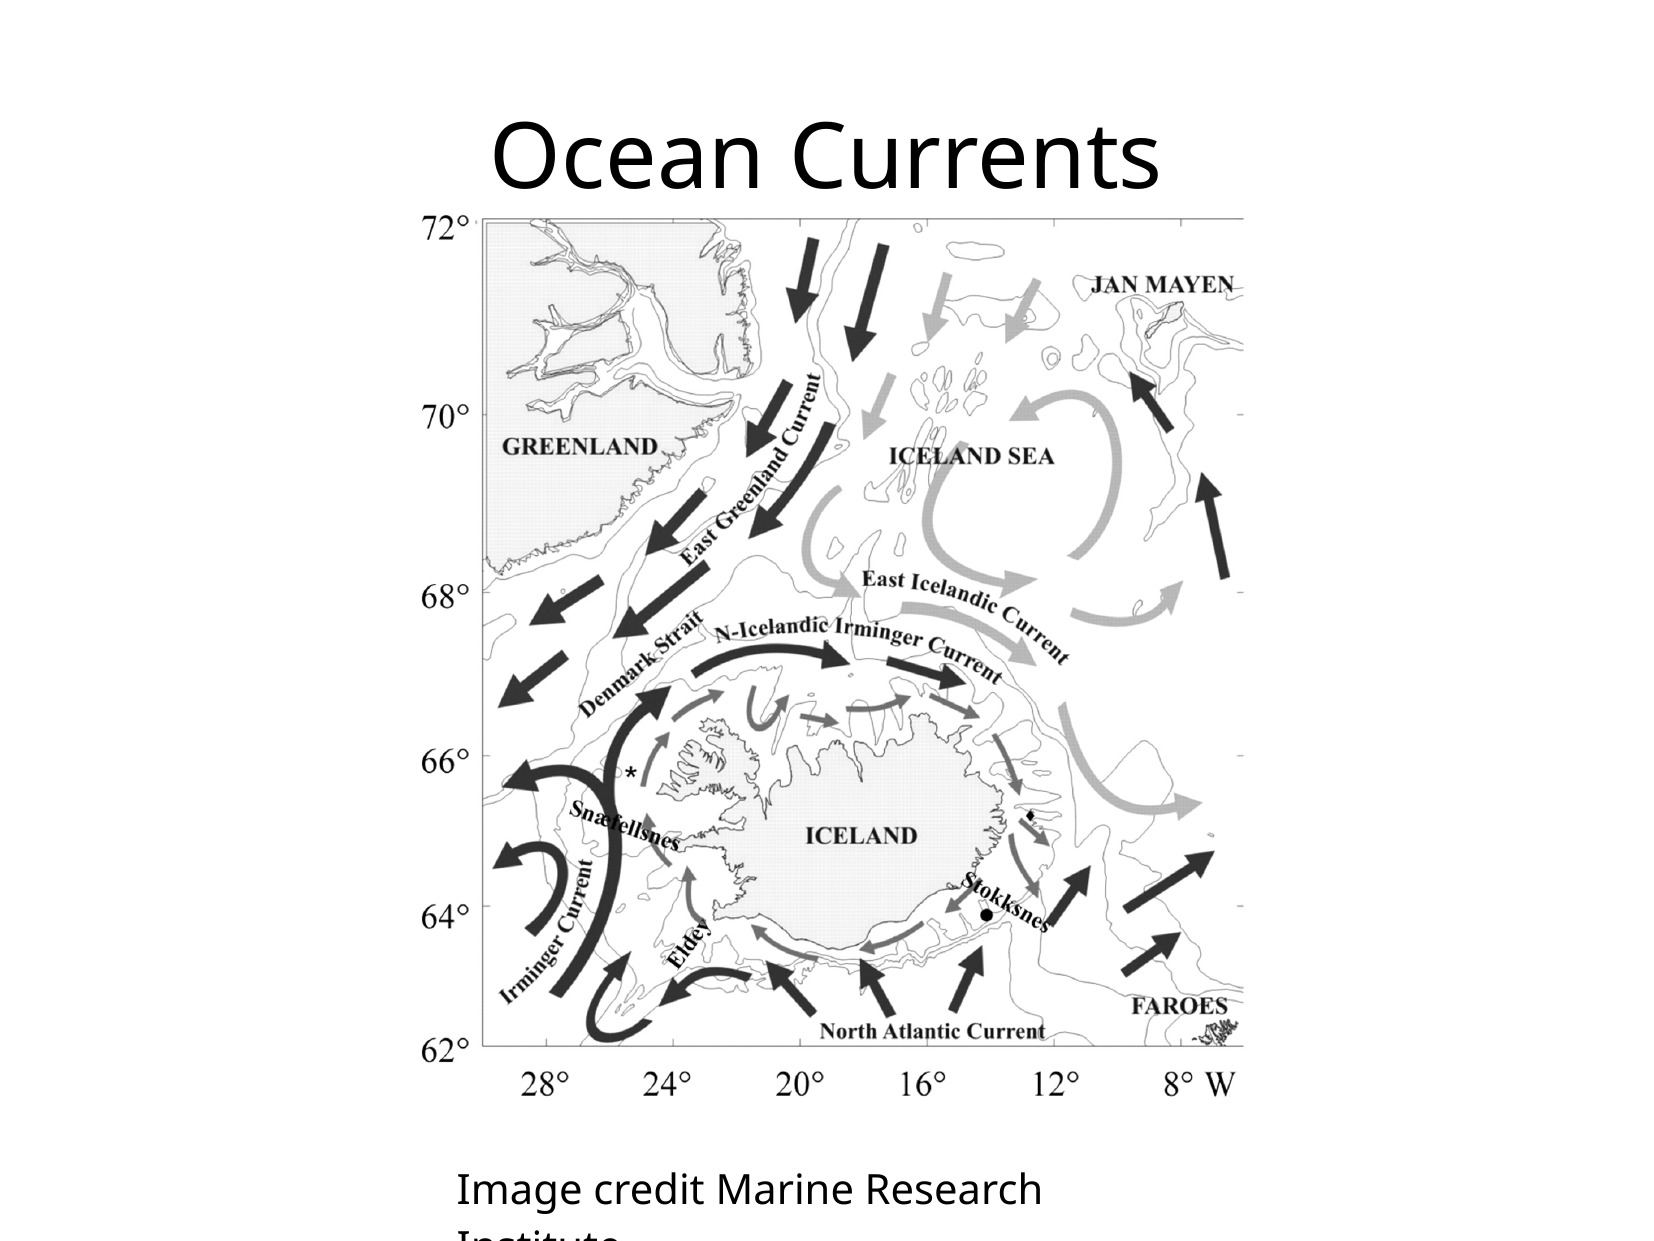

# Ocean Currents
Image credit Marine Research Institute